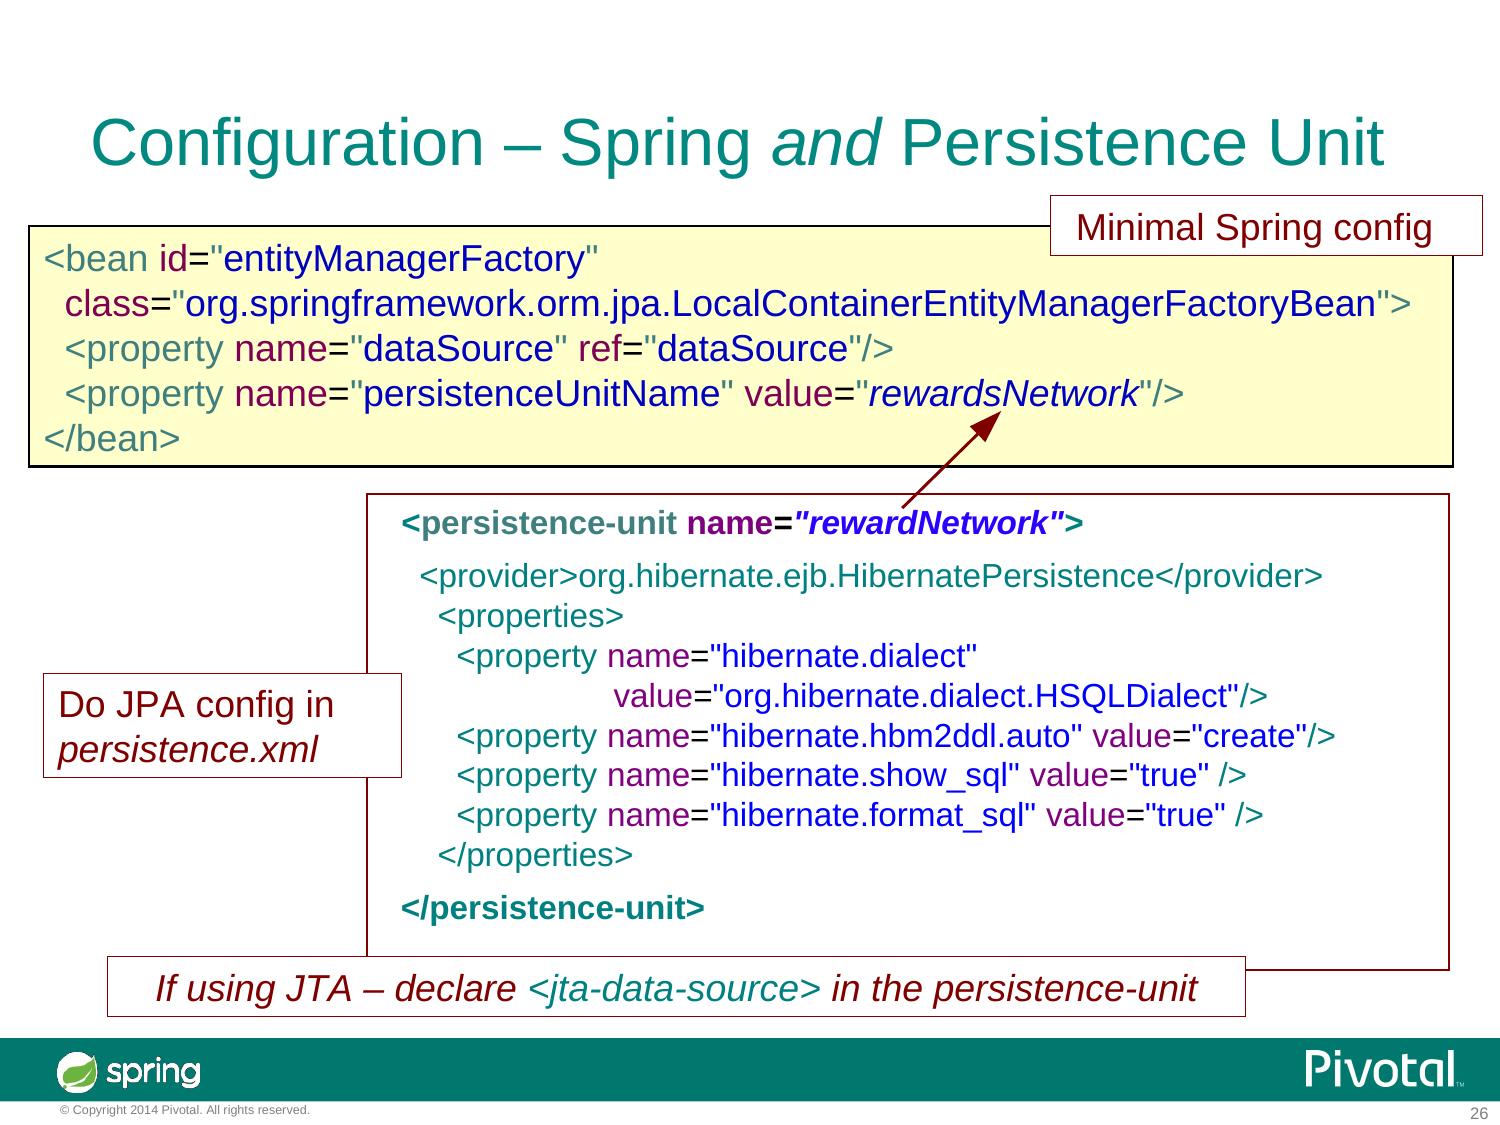

# Configuration – Spring and Persistence Unit
 Minimal Spring config
<bean id="entityManagerFactory"
 class="org.springframework.orm.jpa.LocalContainerEntityManagerFactoryBean">
 <property name="dataSource" ref="dataSource"/>
 <property name="persistenceUnitName" value="rewardsNetwork"/>
</bean>
 <persistence-unit name="rewardNetwork">
 <provider>org.hibernate.ejb.HibernatePersistence</provider>
 <properties>
 <property name="hibernate.dialect"
 value="org.hibernate.dialect.HSQLDialect"/>
 <property name="hibernate.hbm2ddl.auto" value="create"/>
 <property name="hibernate.show_sql" value="true" />
 <property name="hibernate.format_sql" value="true" />
 </properties>
 </persistence-unit>
Do JPA config in persistence.xml
If using JTA – declare <jta-data-source> in the persistence-unit